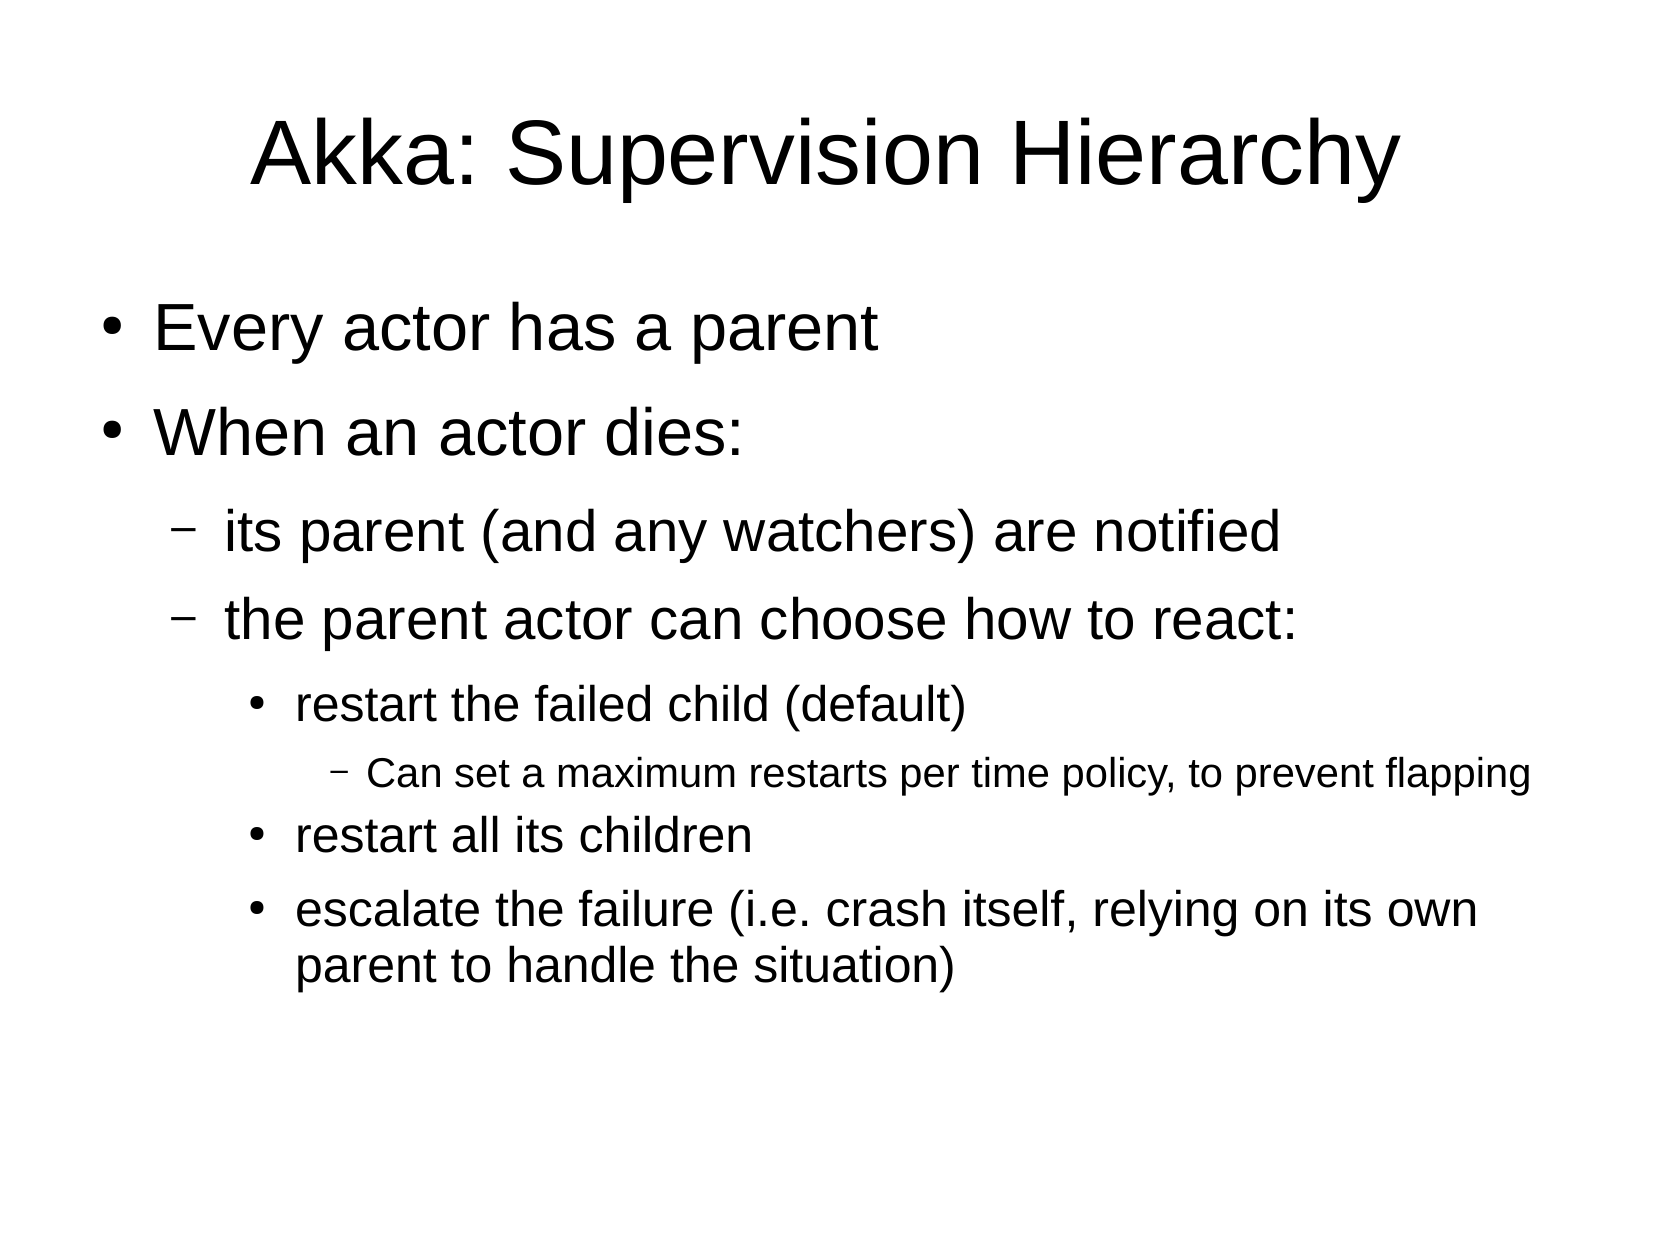

# Akka: Supervision Hierarchy
Every actor has a parent
When an actor dies:
its parent (and any watchers) are notified
the parent actor can choose how to react:
restart the failed child (default)
Can set a maximum restarts per time policy, to prevent flapping
restart all its children
escalate the failure (i.e. crash itself, relying on its own parent to handle the situation)